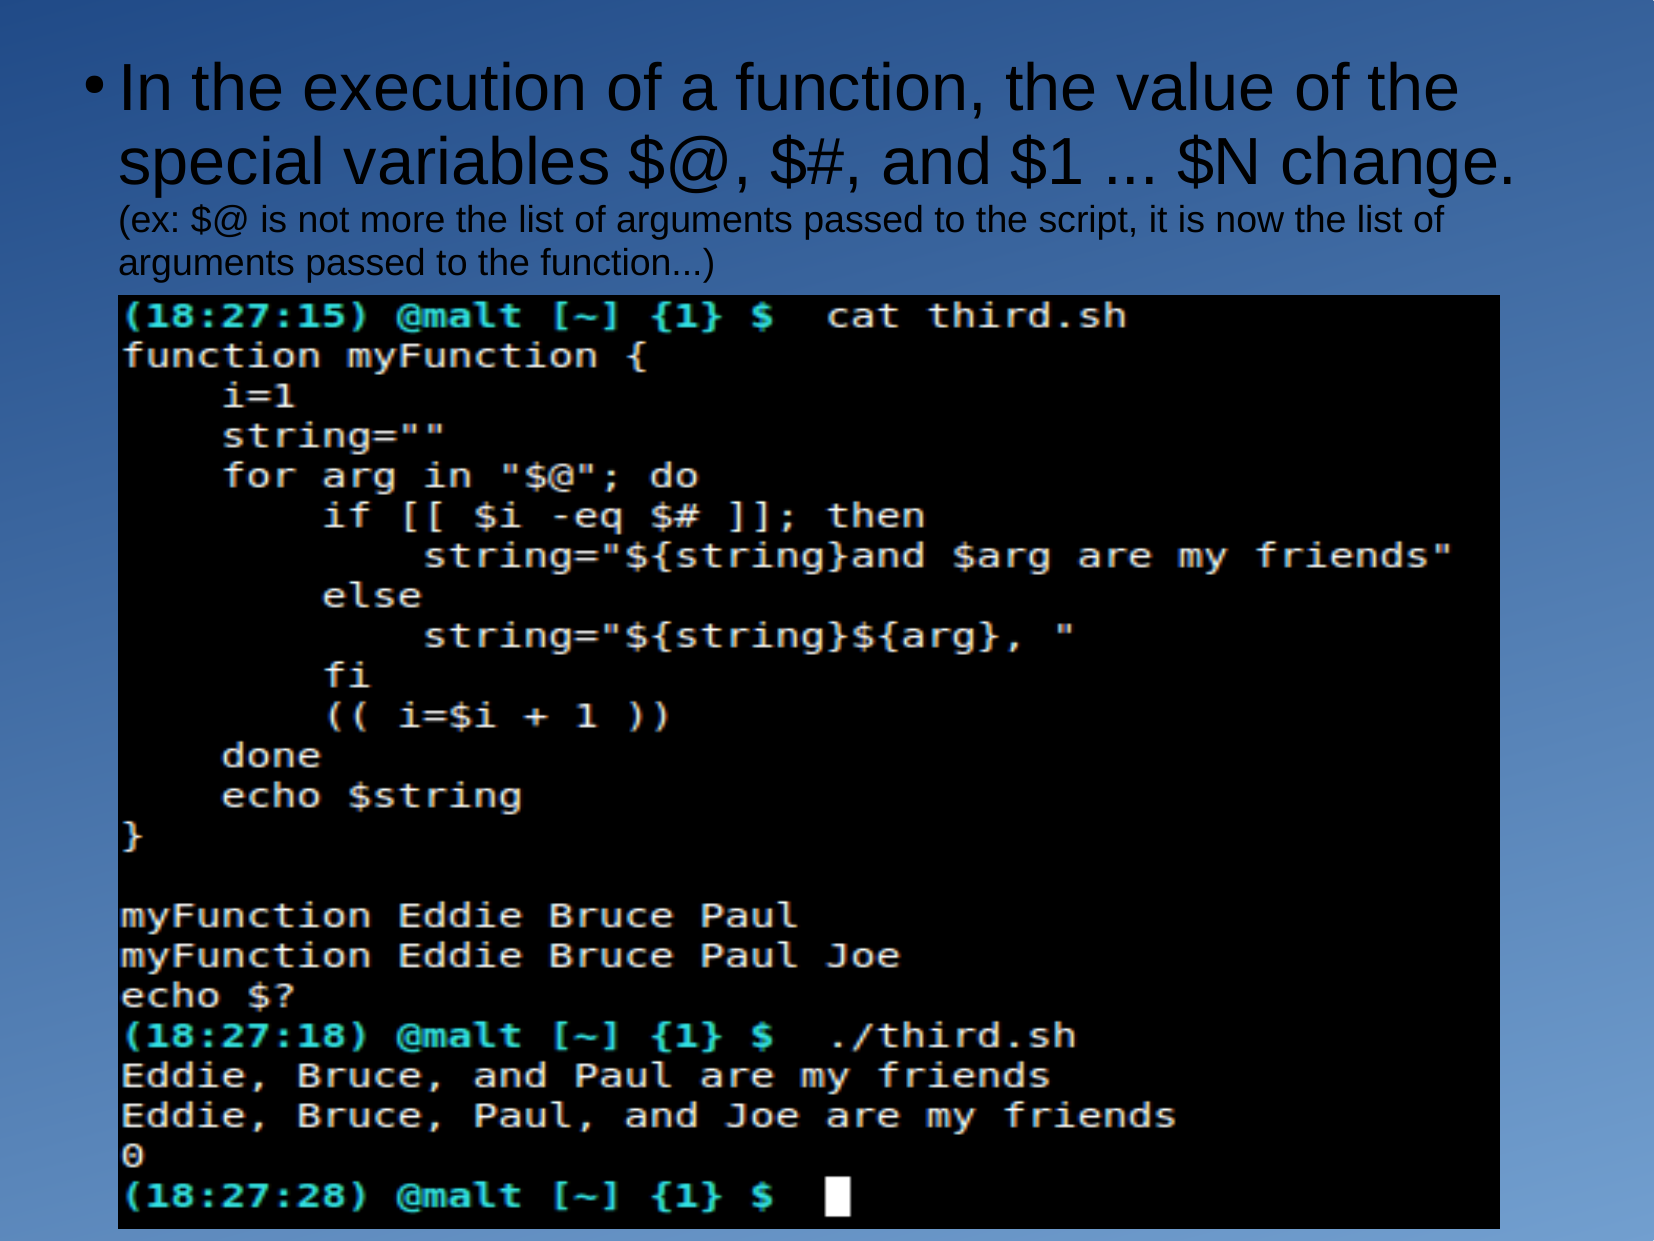

# In the execution of a function, the value of the special variables $@, $#, and $1 ... $N change. (ex: $@ is not more the list of arguments passed to the script, it is now the list of arguments passed to the function...)